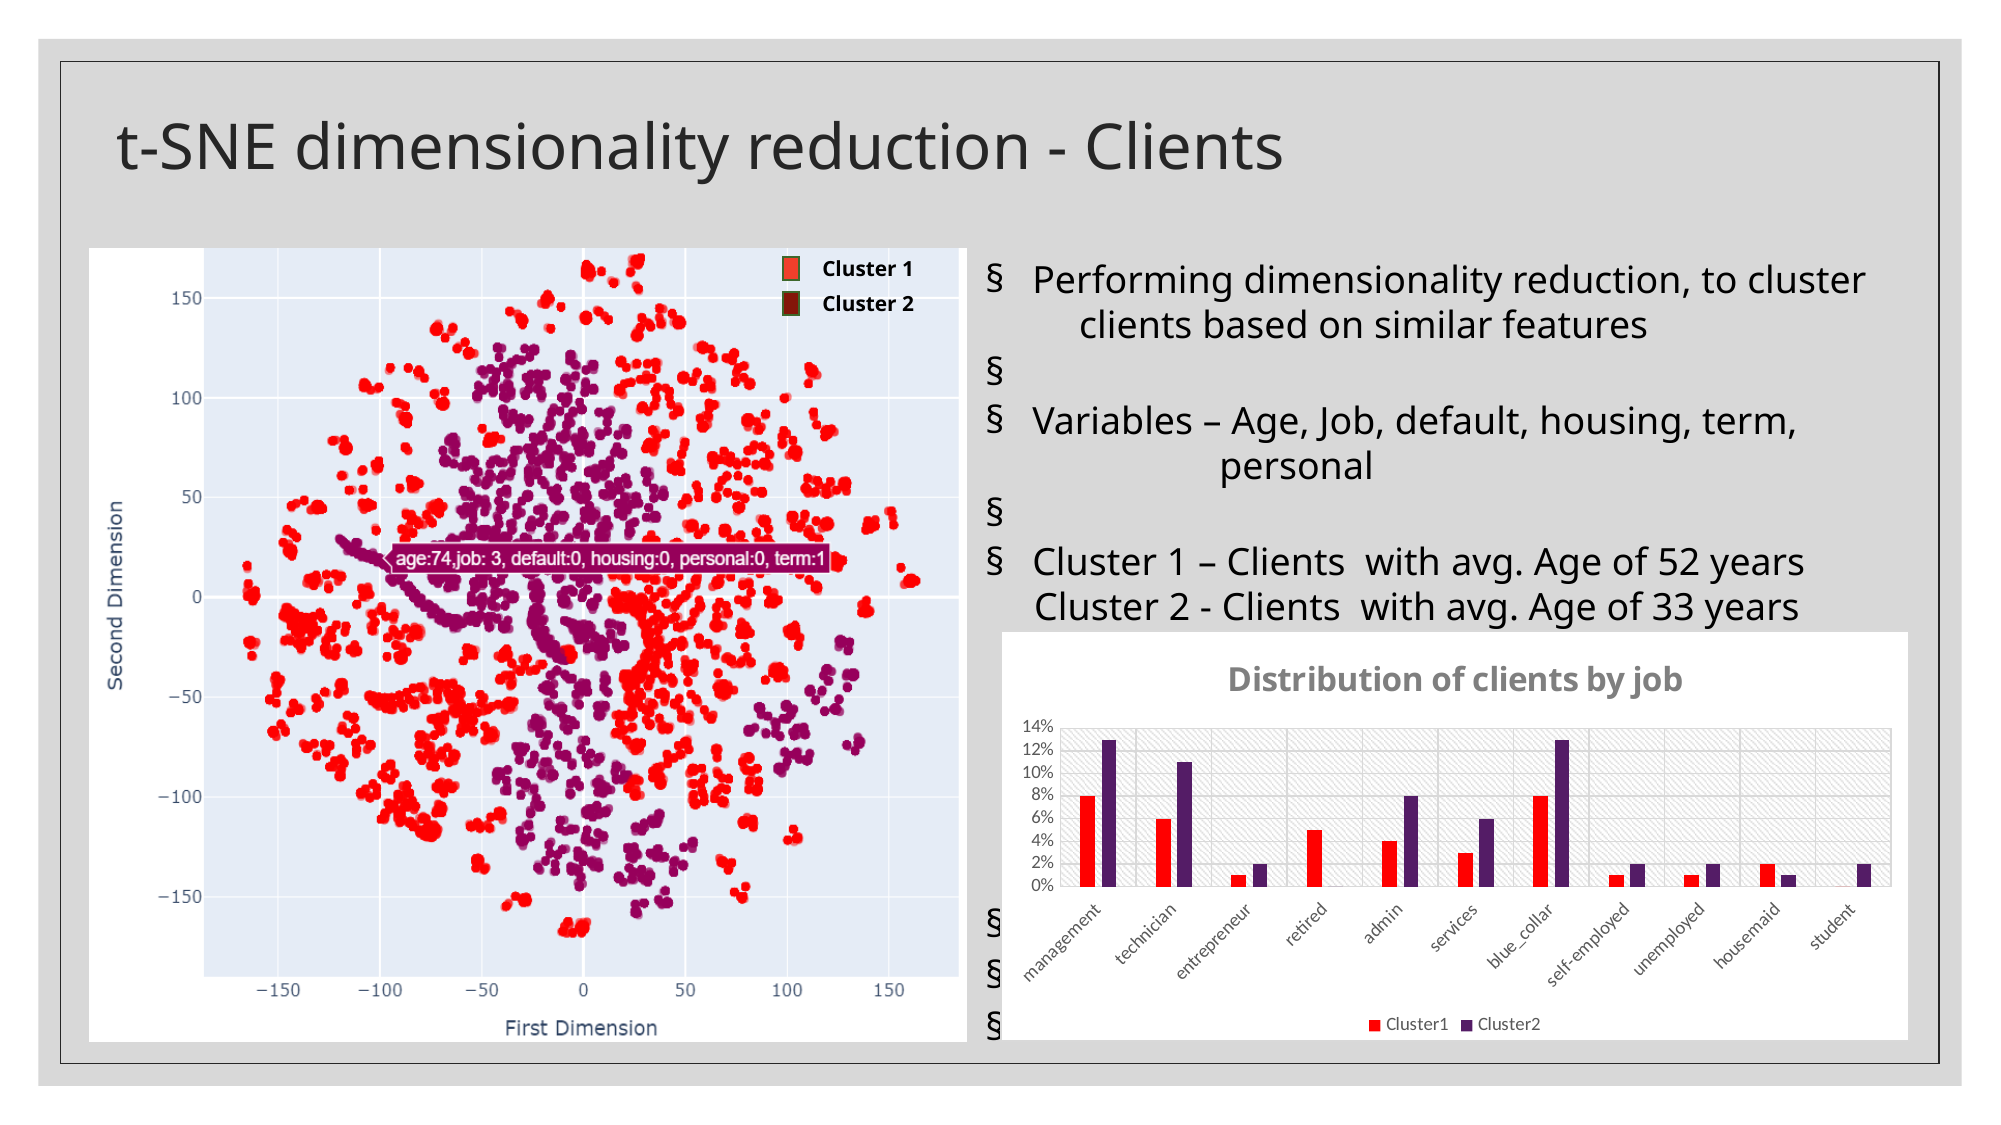

# t-SNE dimensionality reduction - Clients
Cluster 1
Performing dimensionality reduction, to cluster clients based on similar features
Variables – Age, Job, default, housing, term,
 personal
Cluster 1 – Clients with avg. Age of 52 years
 Cluster 2 - Clients with avg. Age of 33 years
Cluster 2
### Chart: Distribution of clients by job
| Category | Cluster1 | Cluster2 |
|---|---|---|
| management | 0.08 | 0.13 |
| technician | 0.06 | 0.11 |
| entrepreneur | 0.01 | 0.02 |
| retired | 0.05 | 0.0 |
| admin | 0.04 | 0.08 |
| services | 0.03 | 0.06 |
| blue_collar | 0.08 | 0.13 |
| self-employed | 0.01 | 0.02 |
| unemployed | 0.01 | 0.02 |
| housemaid | 0.02 | 0.01 |
| student | 0.0 | 0.02 |